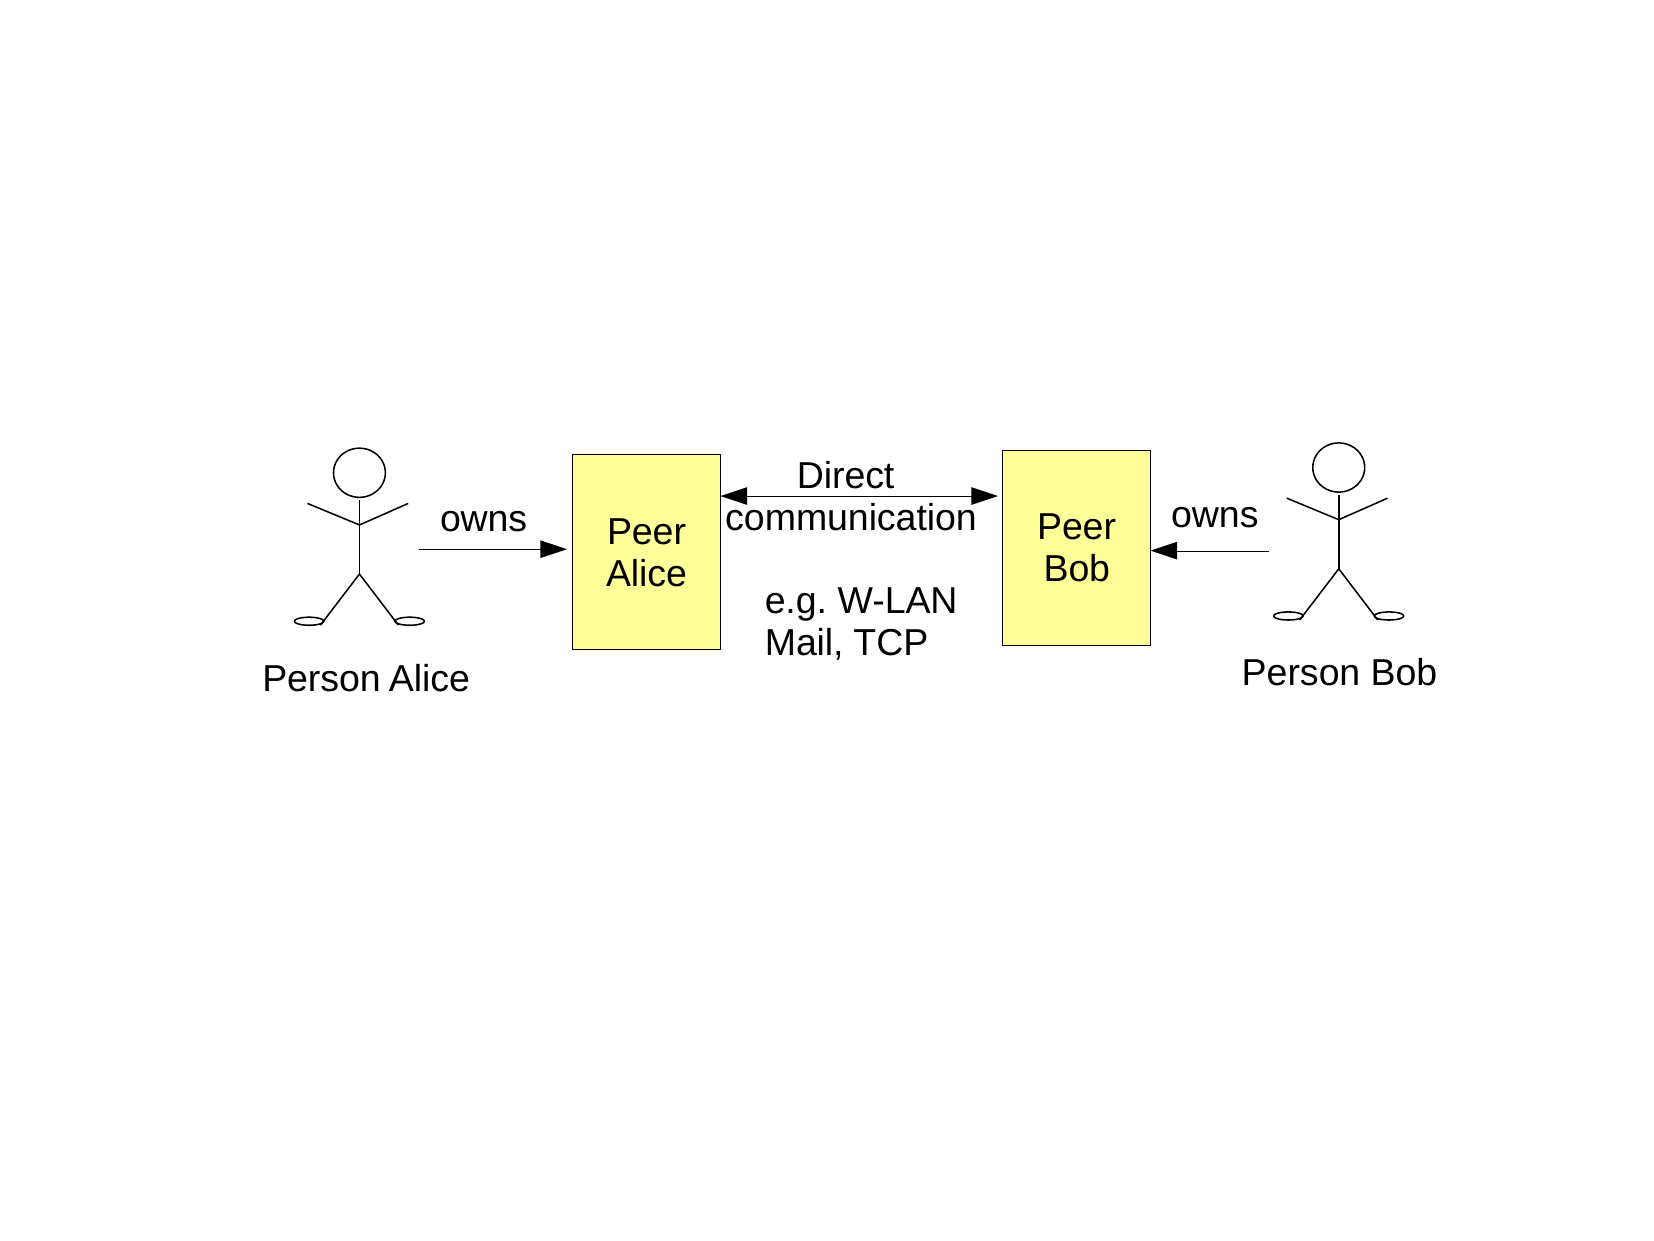

Direct
communication
Peer
Bob
Peer
Alice
owns
owns
e.g. W-LAN
Mail, TCP
Person Bob
Person Alice